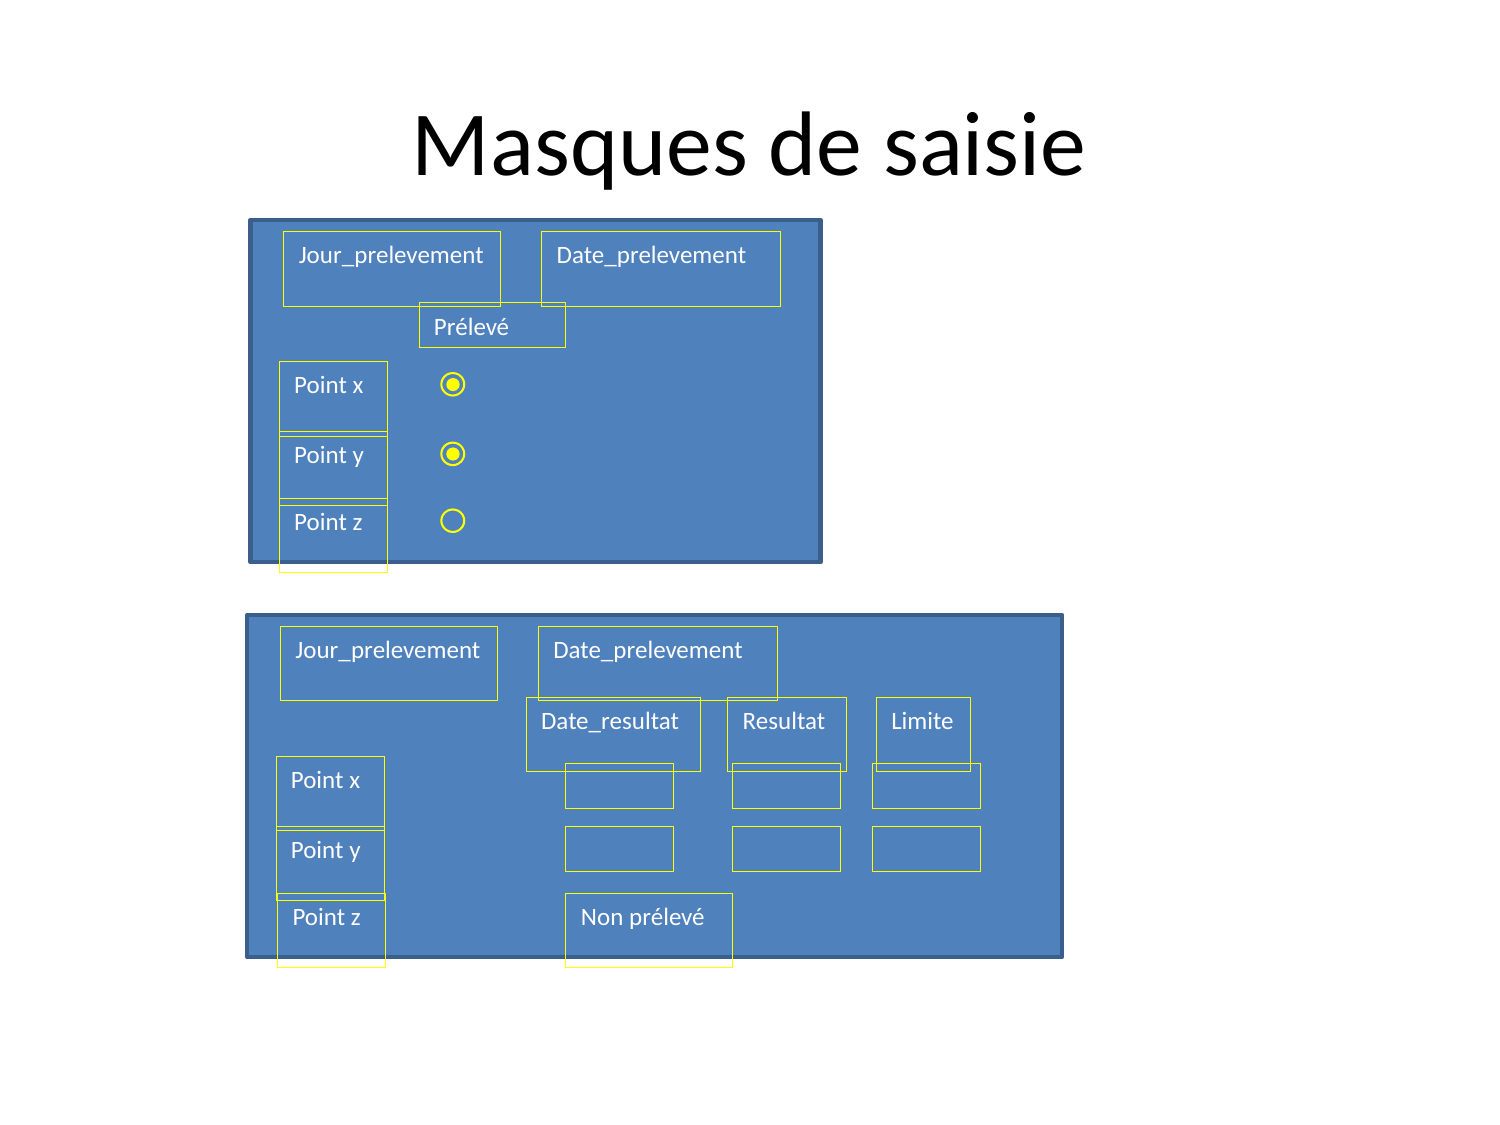

Masques de saisie
Jour_prelevement
Date_prelevement
Prélevé
Point x
Point y
Point z
Jour_prelevement
Date_prelevement
Date_resultat
Resultat
Limite
Point x
Point y
Point z
Non prélevé